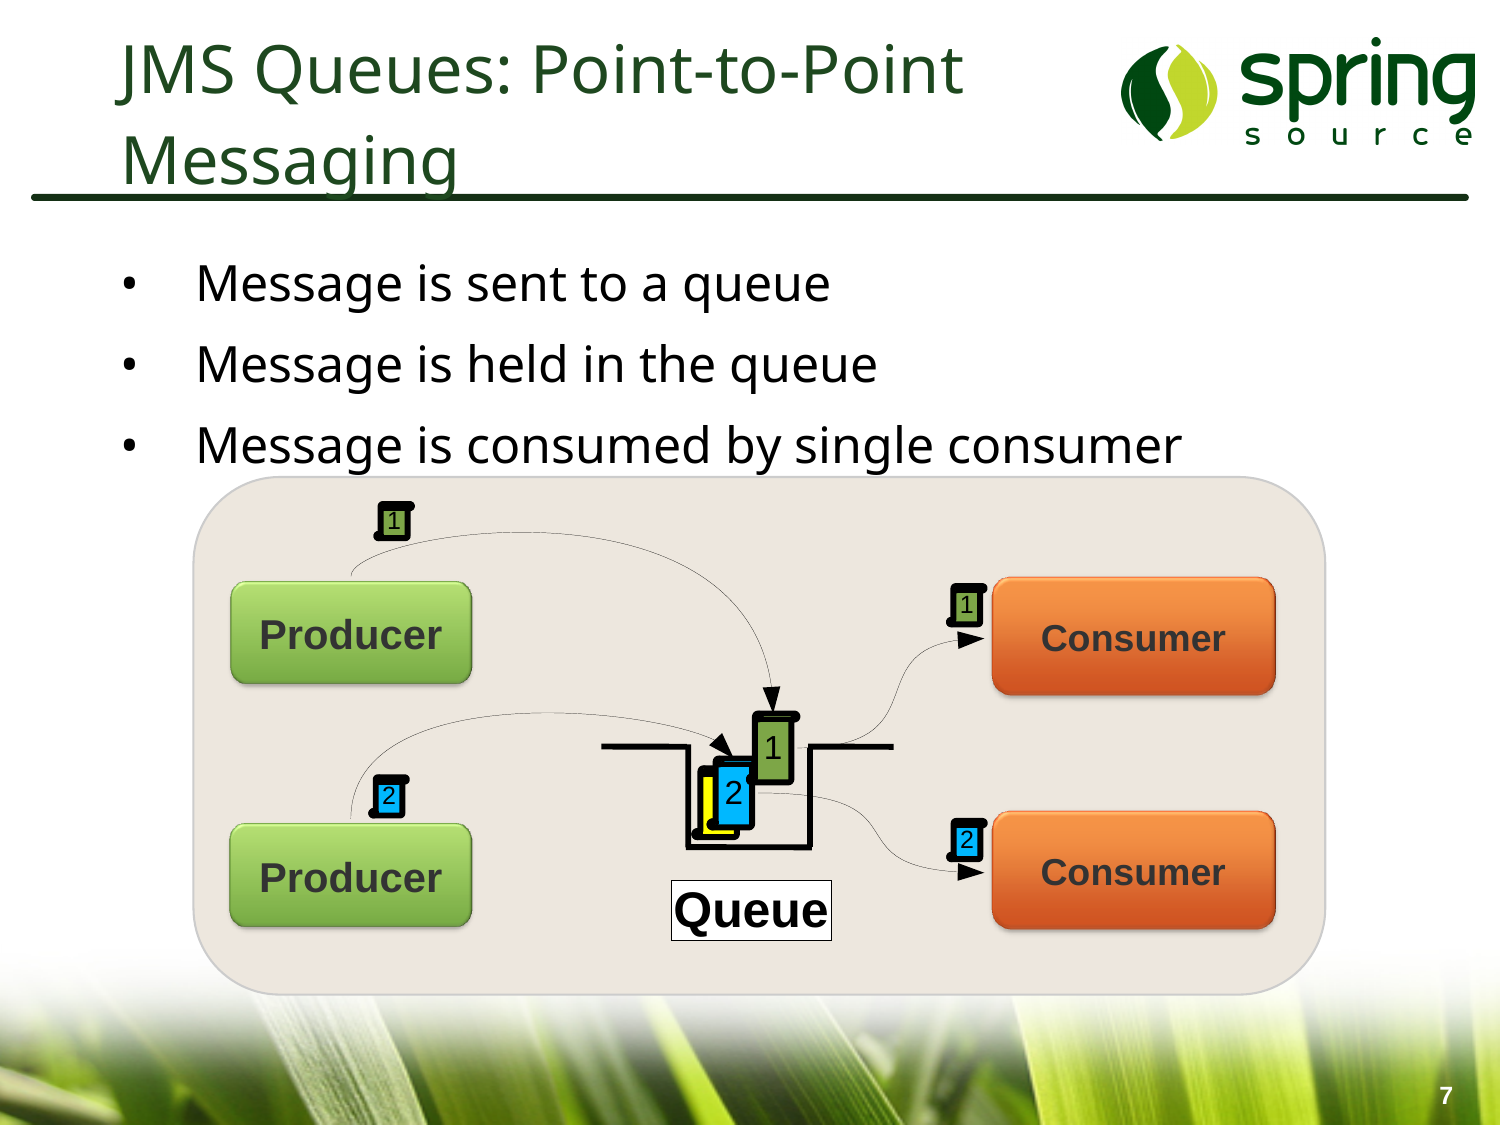

# JMS Queues: Point-to-Point Messaging
Message is sent to a queue
Message is held in the queue
Message is consumed by single consumer
1
Consumer
Producer
1
1
2
2
Consumer
Producer
2
Queue